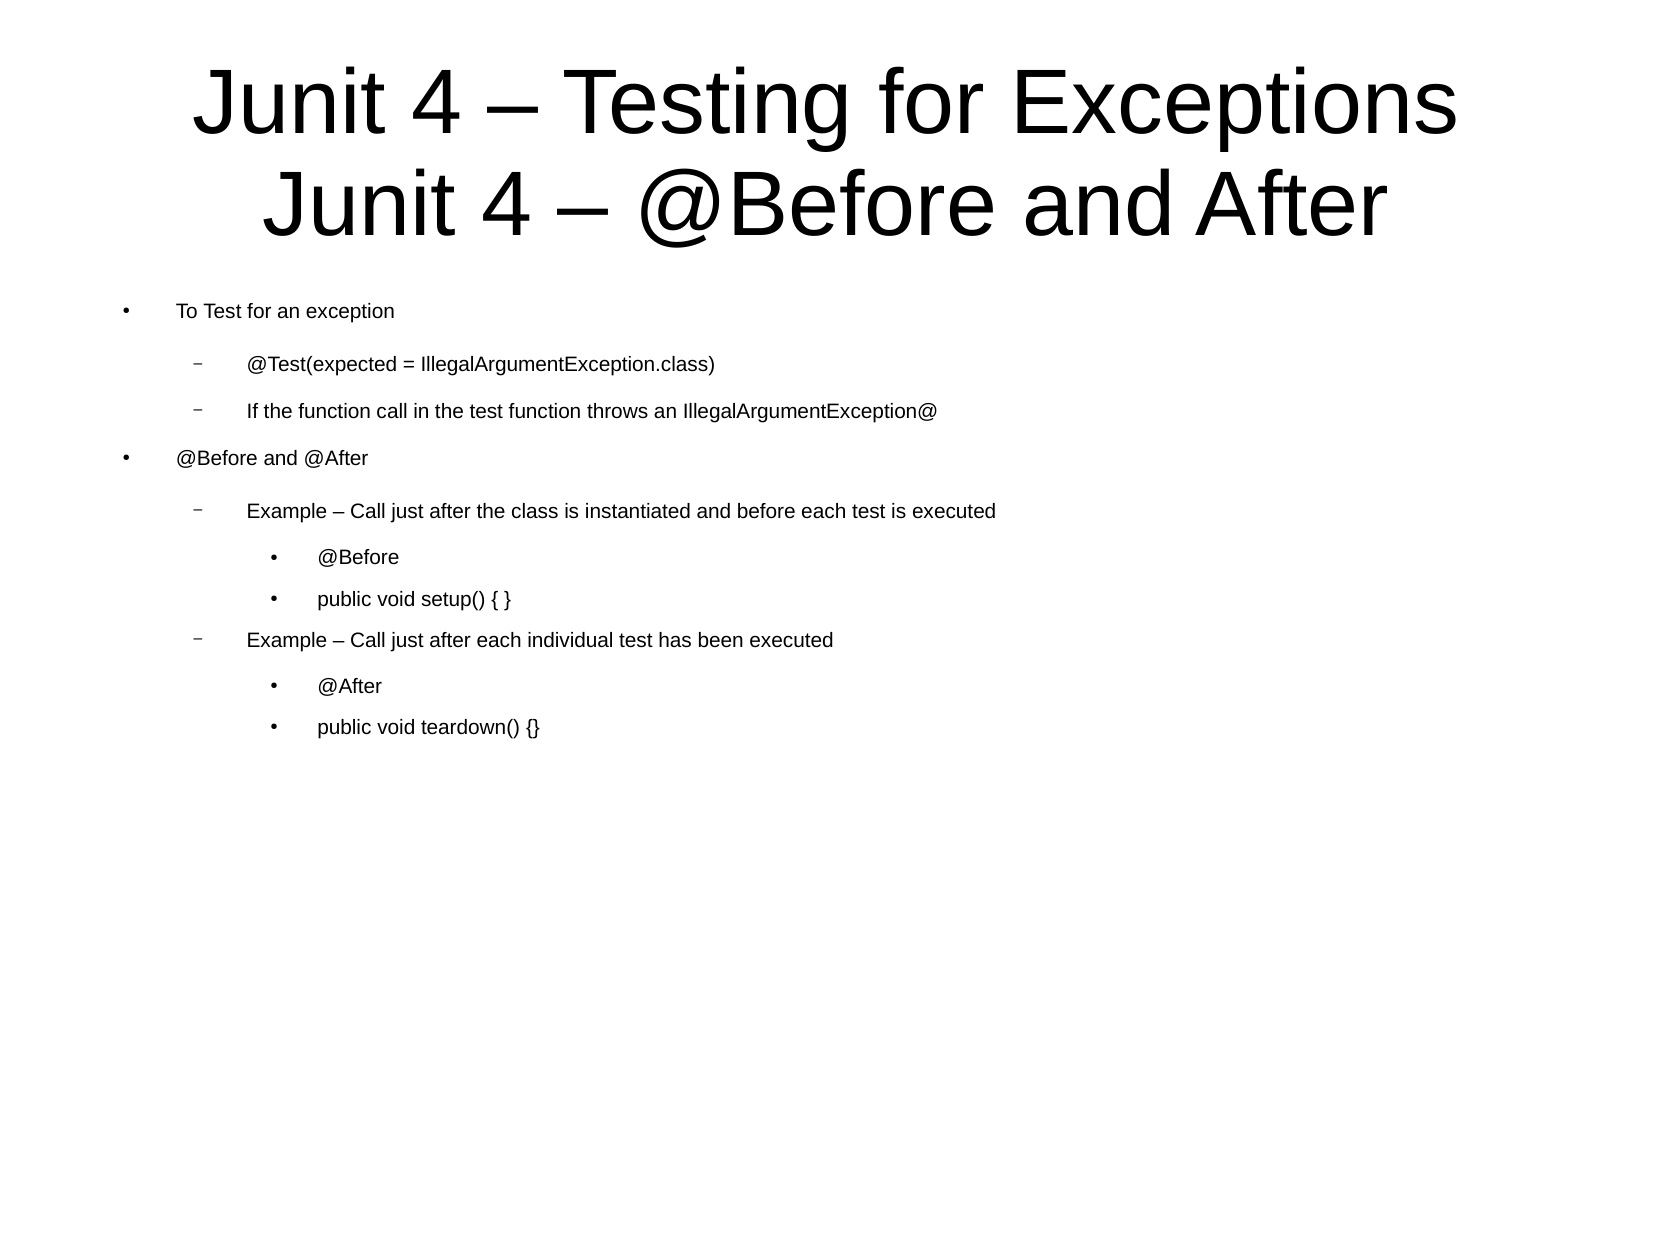

# Junit 4 – Testing for Exceptions Junit 4 – @Before and After
To Test for an exception
@Test(expected = IllegalArgumentException.class)
If the function call in the test function throws an IllegalArgumentException@
@Before and @After
Example – Call just after the class is instantiated and before each test is executed
@Before
public void setup() { }
Example – Call just after each individual test has been executed
@After
public void teardown() {}